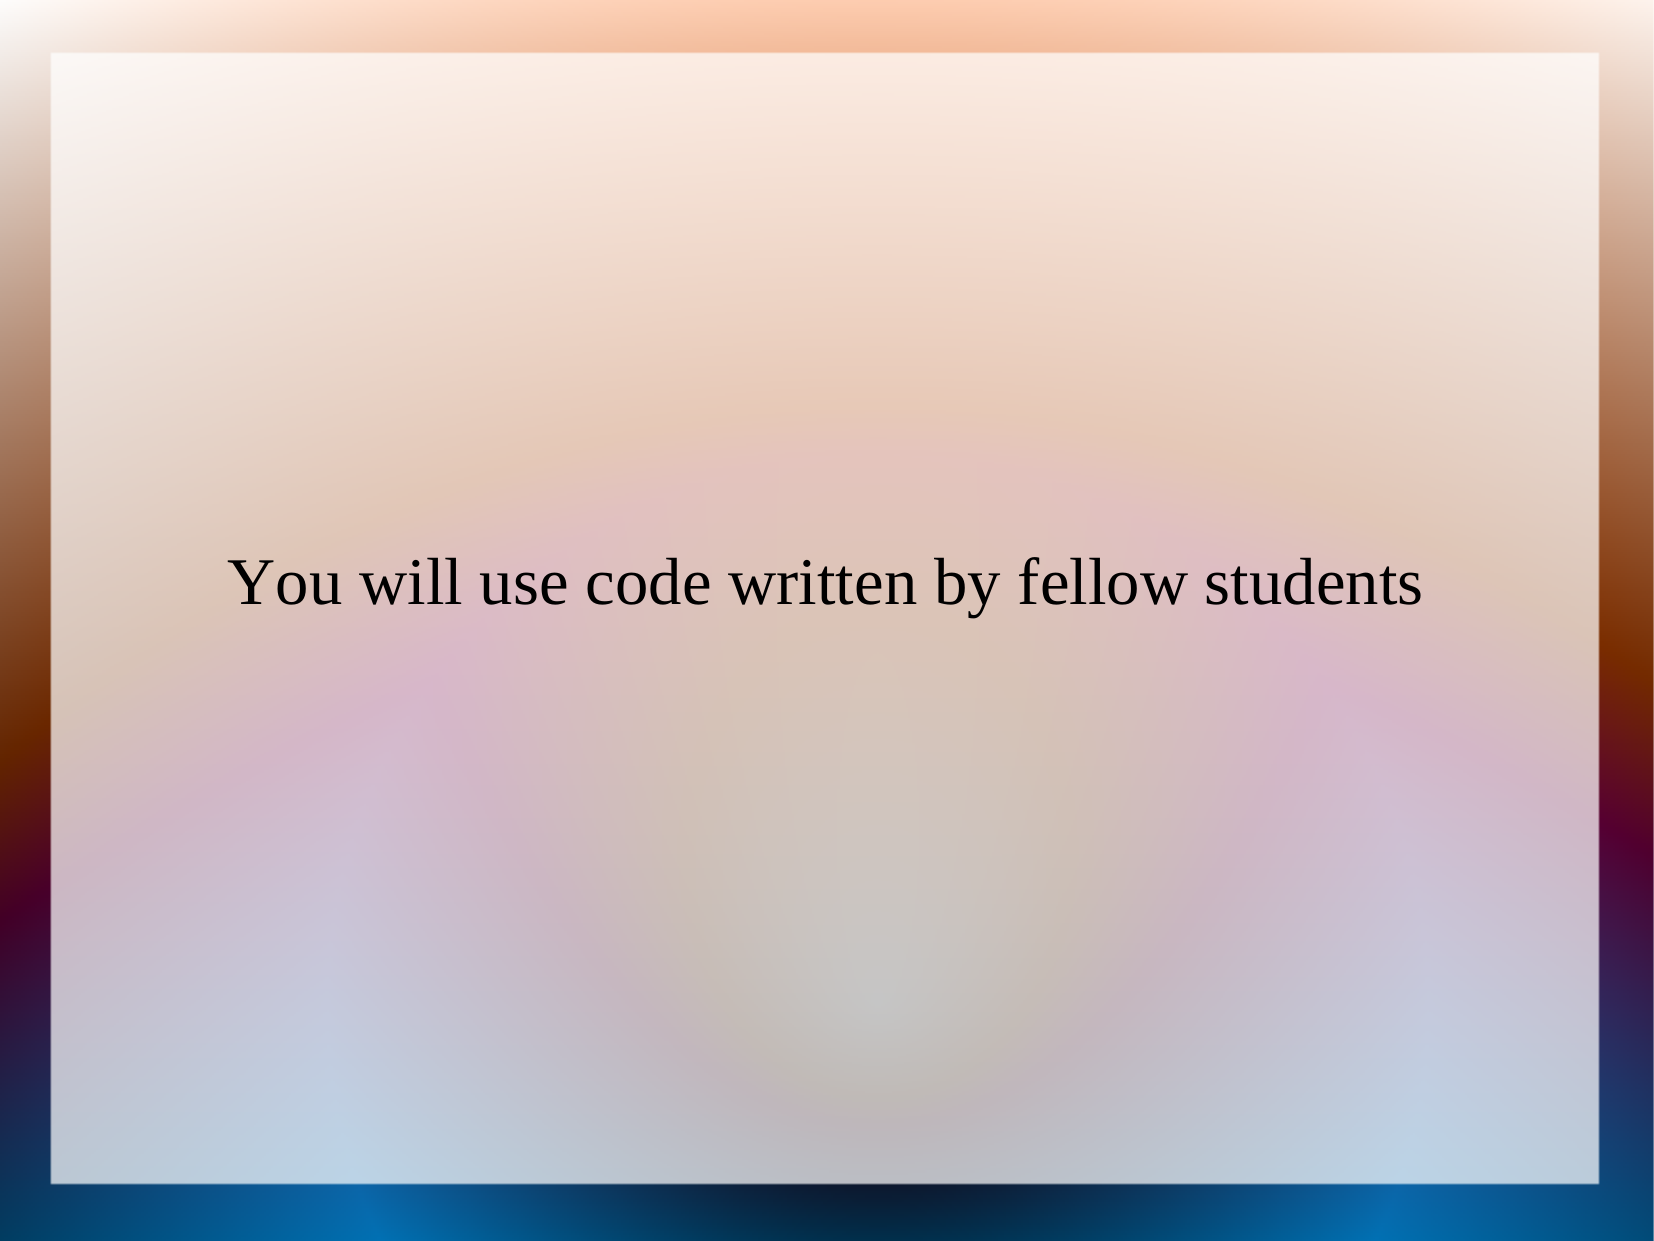

# You will use code written by fellow students